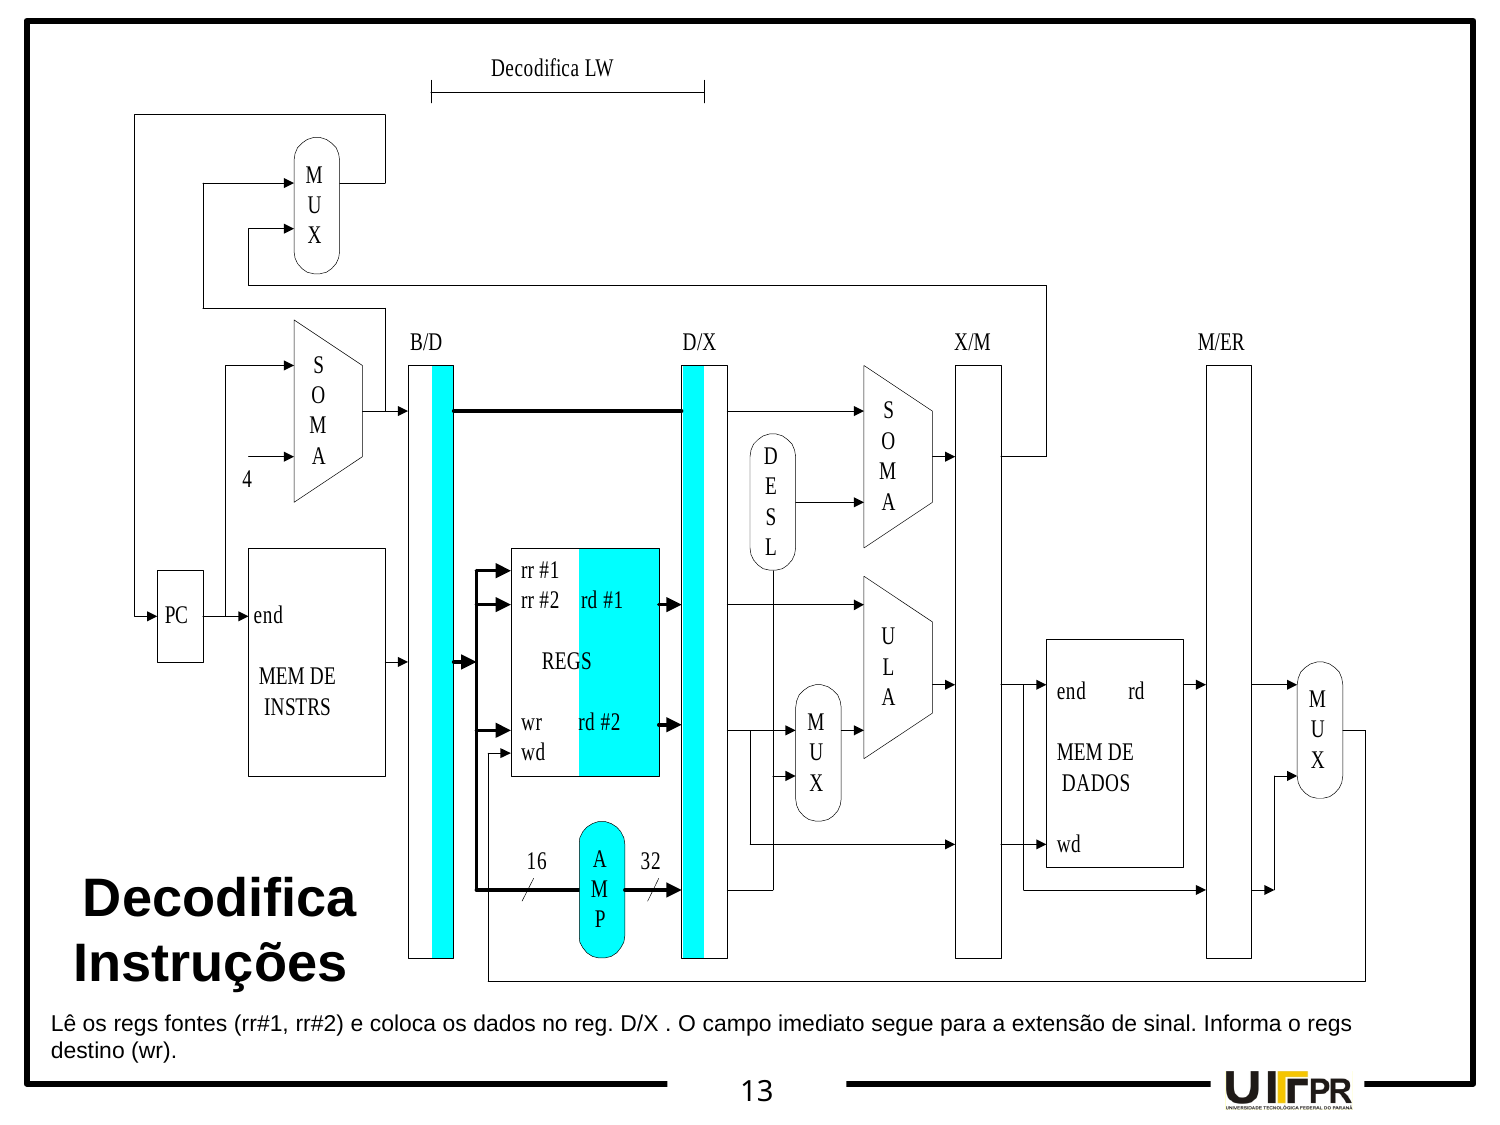

Decodifica Instruções
# Lê os regs fontes (rr#1, rr#2) e coloca os dados no reg. D/X . O campo imediato segue para a extensão de sinal. Informa o regs destino (wr).